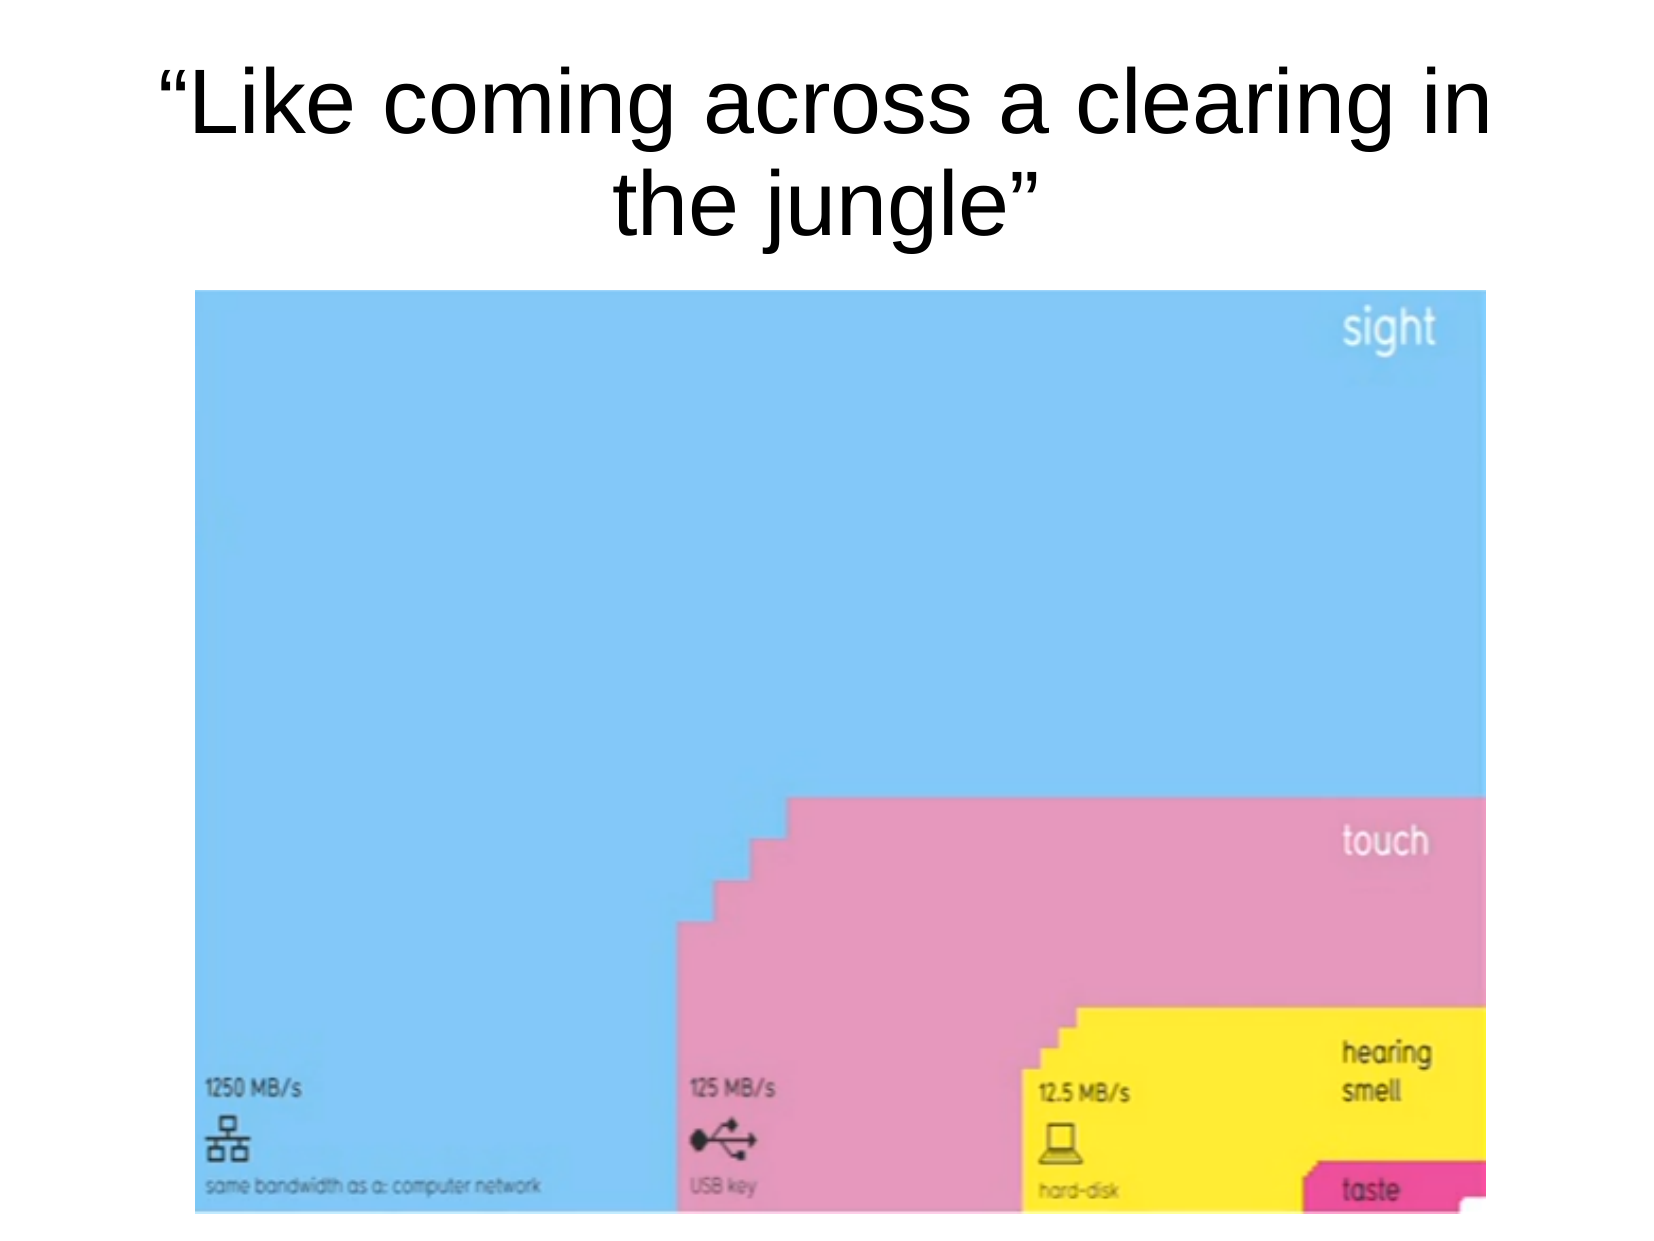

# “Like coming across a clearing in the jungle”